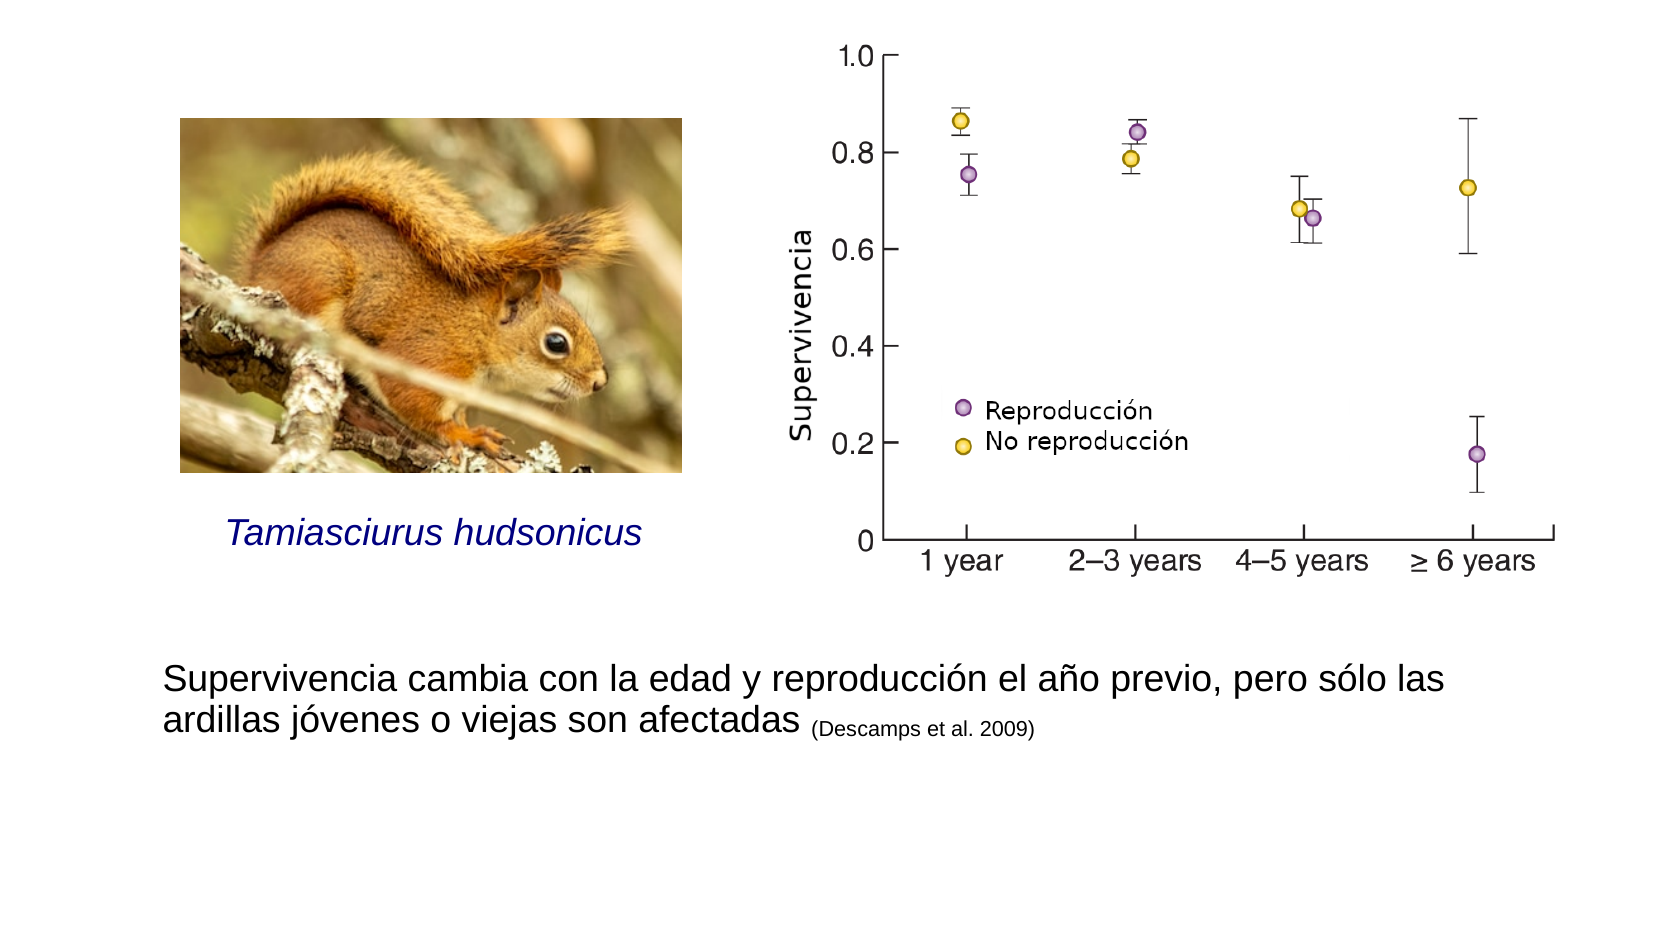

Tamiasciurus hudsonicus
Supervivencia cambia con la edad y reproducción el año previo, pero sólo las ardillas jóvenes o viejas son afectadas (Descamps et al. 2009)